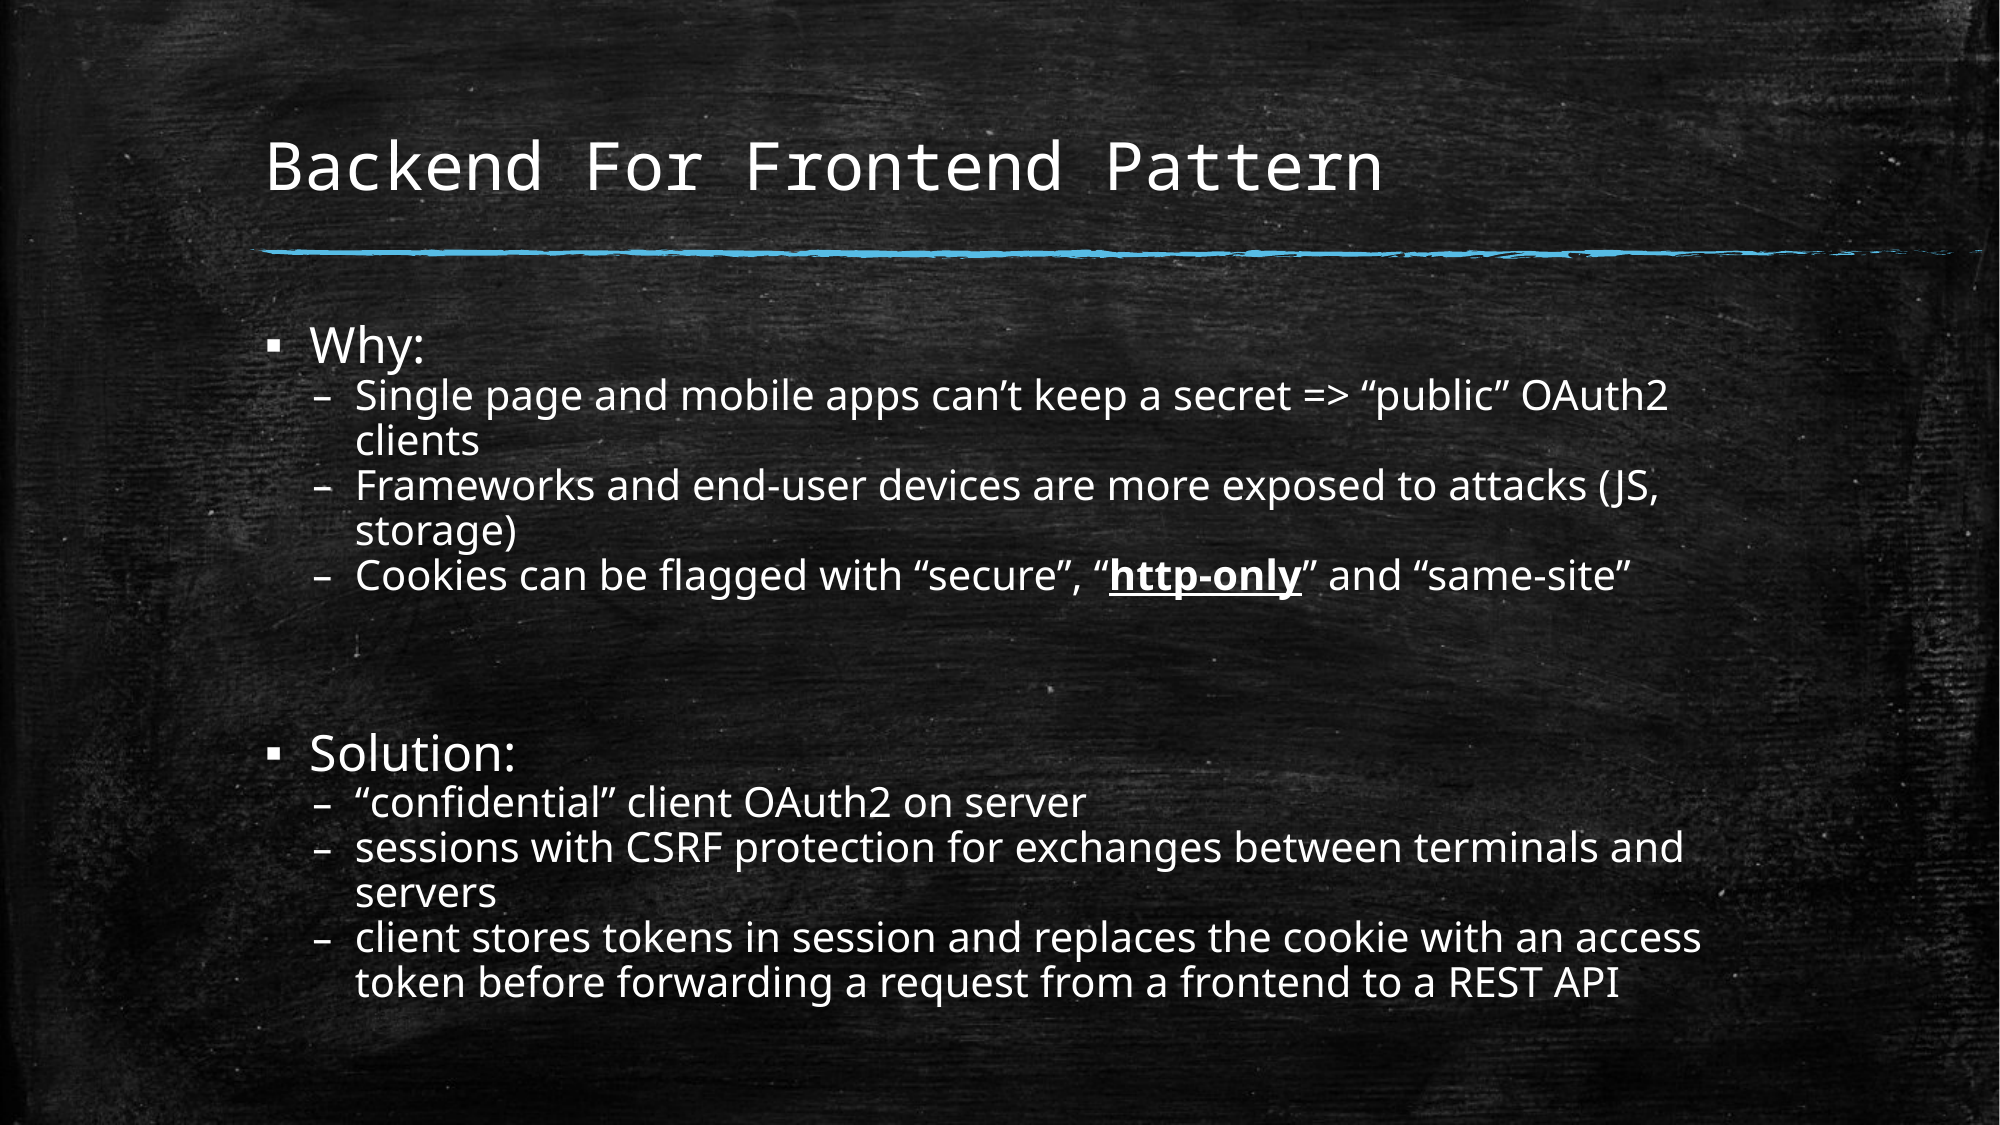

# Backend For Frontend Pattern
Why:
Single page and mobile apps can’t keep a secret => “public” OAuth2 clients
Frameworks and end-user devices are more exposed to attacks (JS, storage)
Cookies can be flagged with “secure”, “http-only” and “same-site”
Solution:
“confidential” client OAuth2 on server
sessions with CSRF protection for exchanges between terminals and servers
client stores tokens in session and replaces the cookie with an access token before forwarding a request from a frontend to a REST API